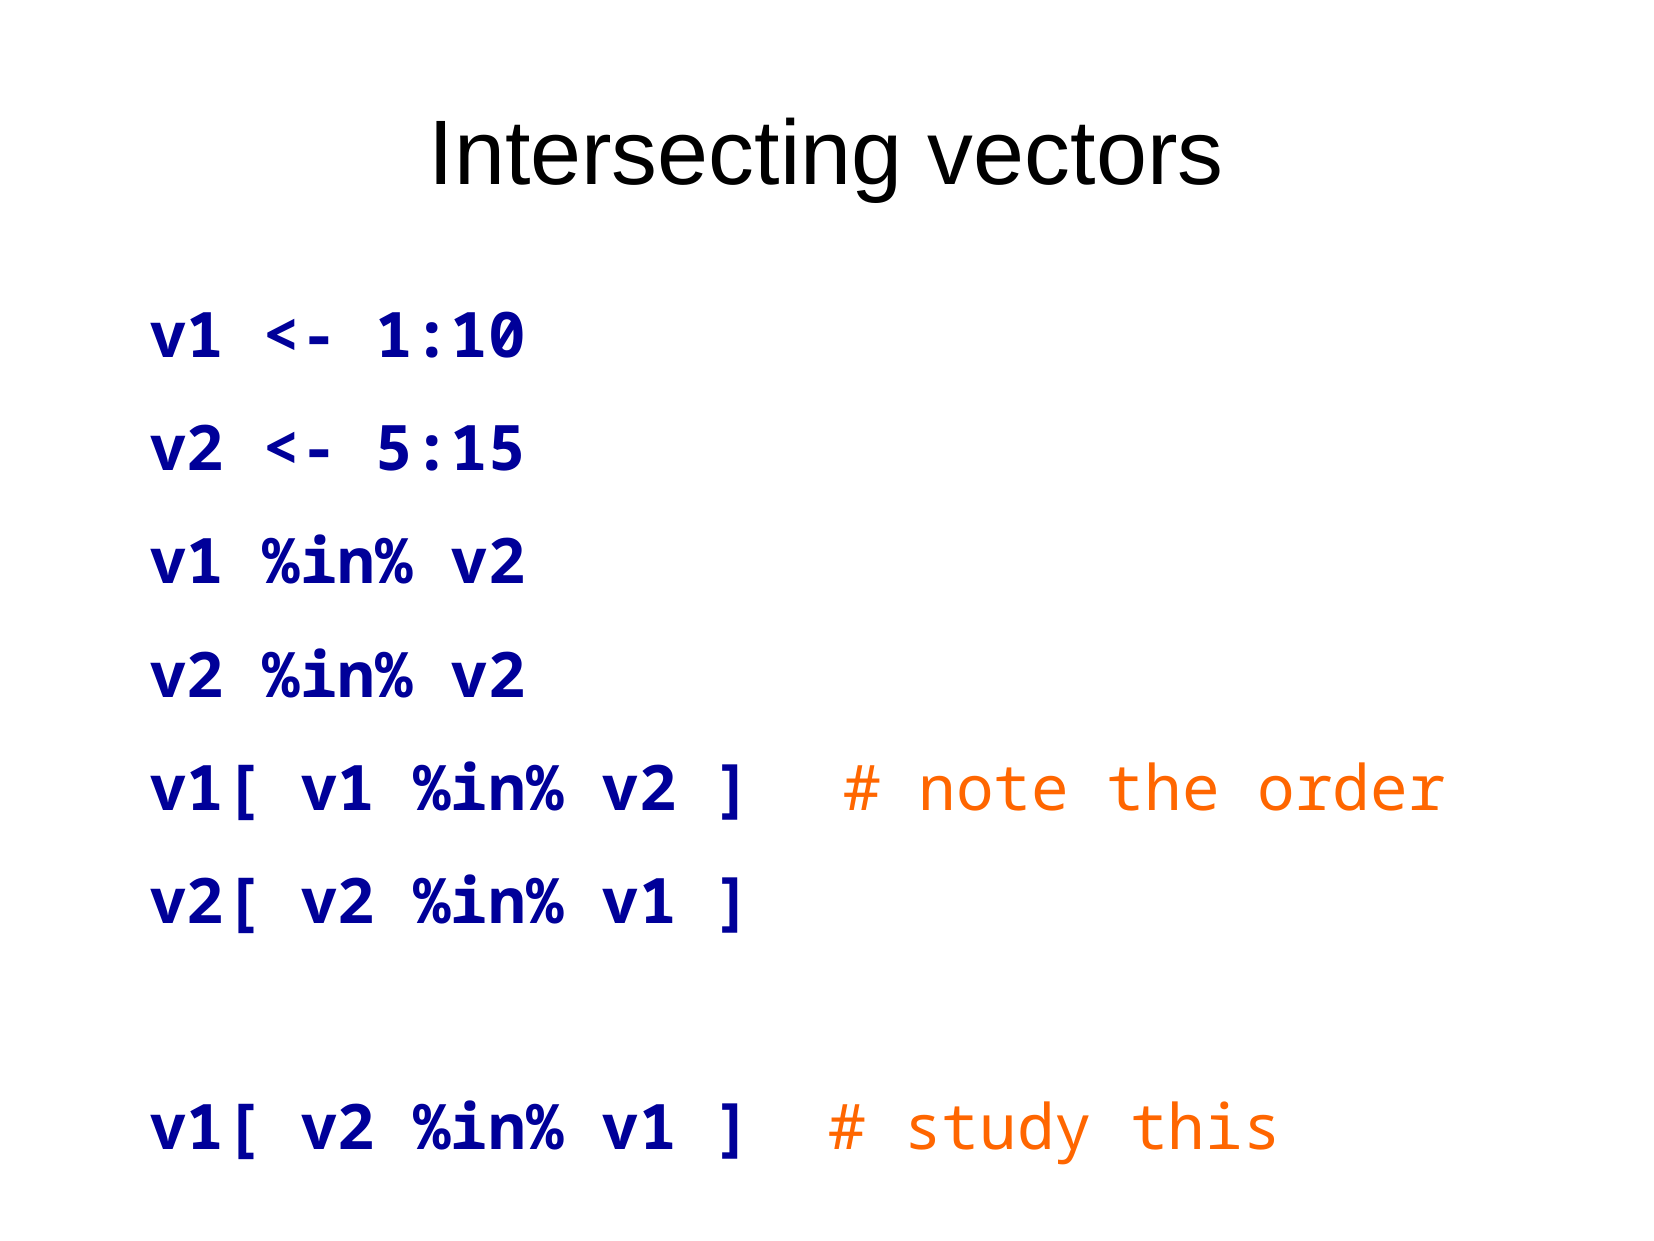

# Intersecting vectors
v1 <- 1:10
v2 <- 5:15
v1 %in% v2
v2 %in% v2
v1[ v1 %in% v2 ]		# note the order
v2[ v2 %in% v1 ]
v1[ v2 %in% v1 ] # study this